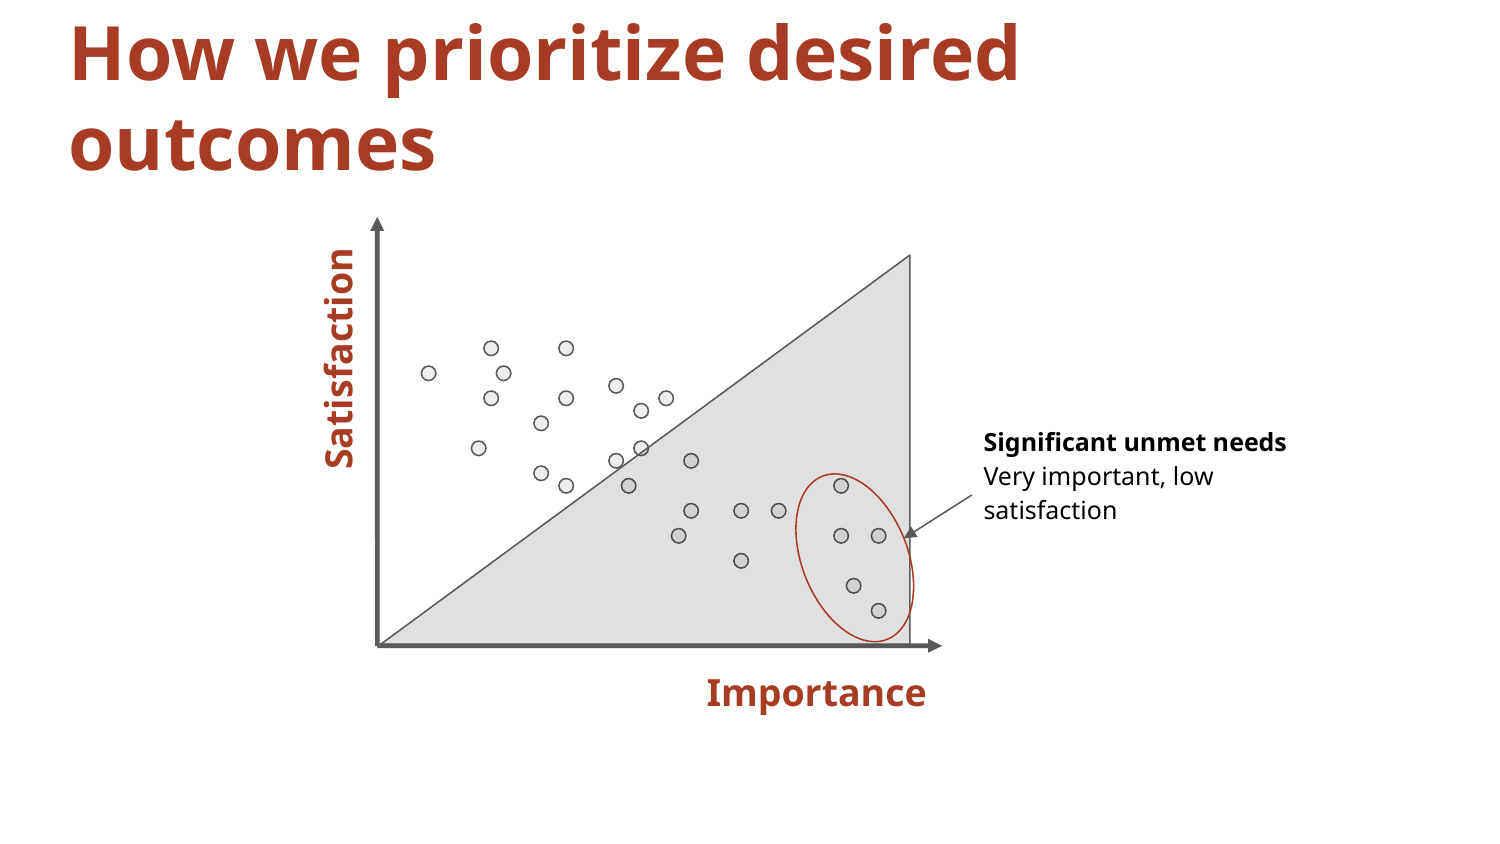

How we prioritize desired outcomes
Satisfaction
Significant unmet needs
Very important, low satisfaction
Importance